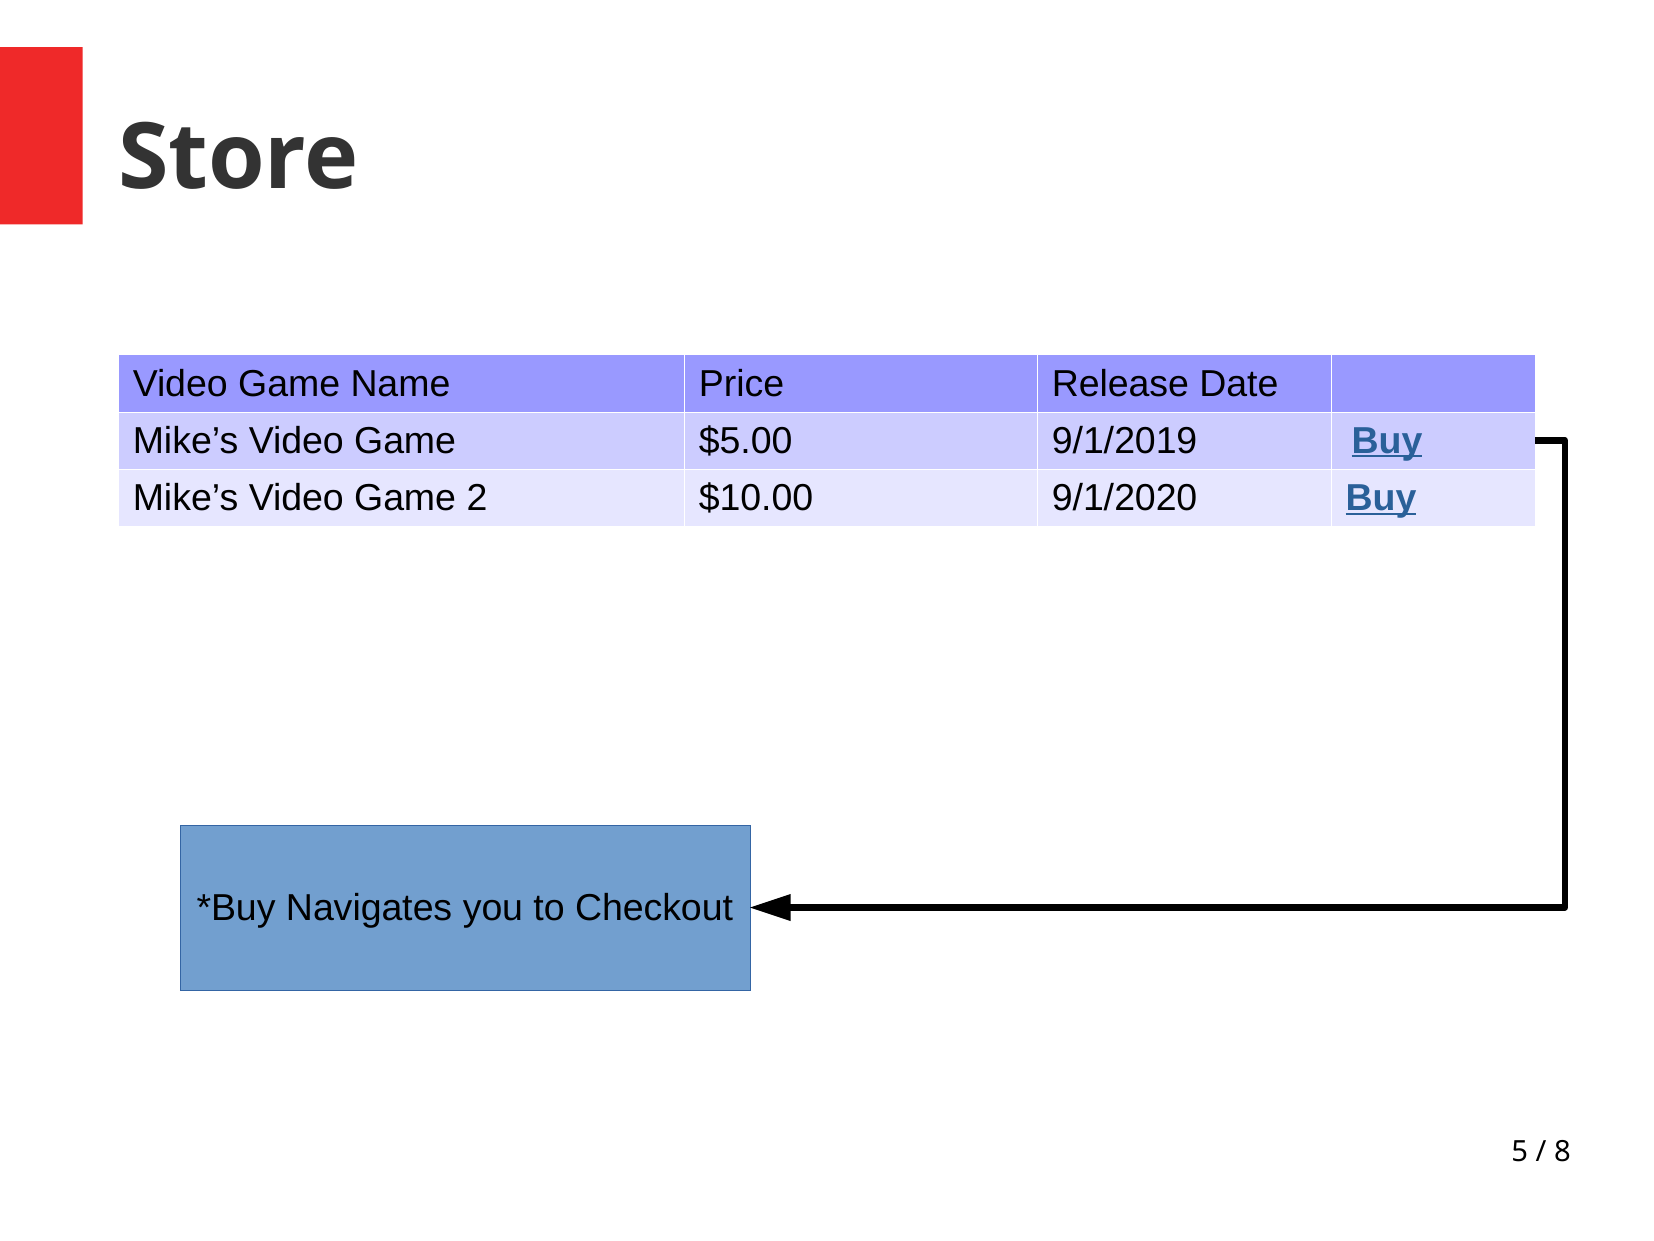

# Store
| Video Game Name | Price | Release Date | |
| --- | --- | --- | --- |
| Mike’s Video Game | $5.00 | 9/1/2019 | Buy |
| Mike’s Video Game 2 | $10.00 | 9/1/2020 | Buy |
*Buy Navigates you to Checkout
5